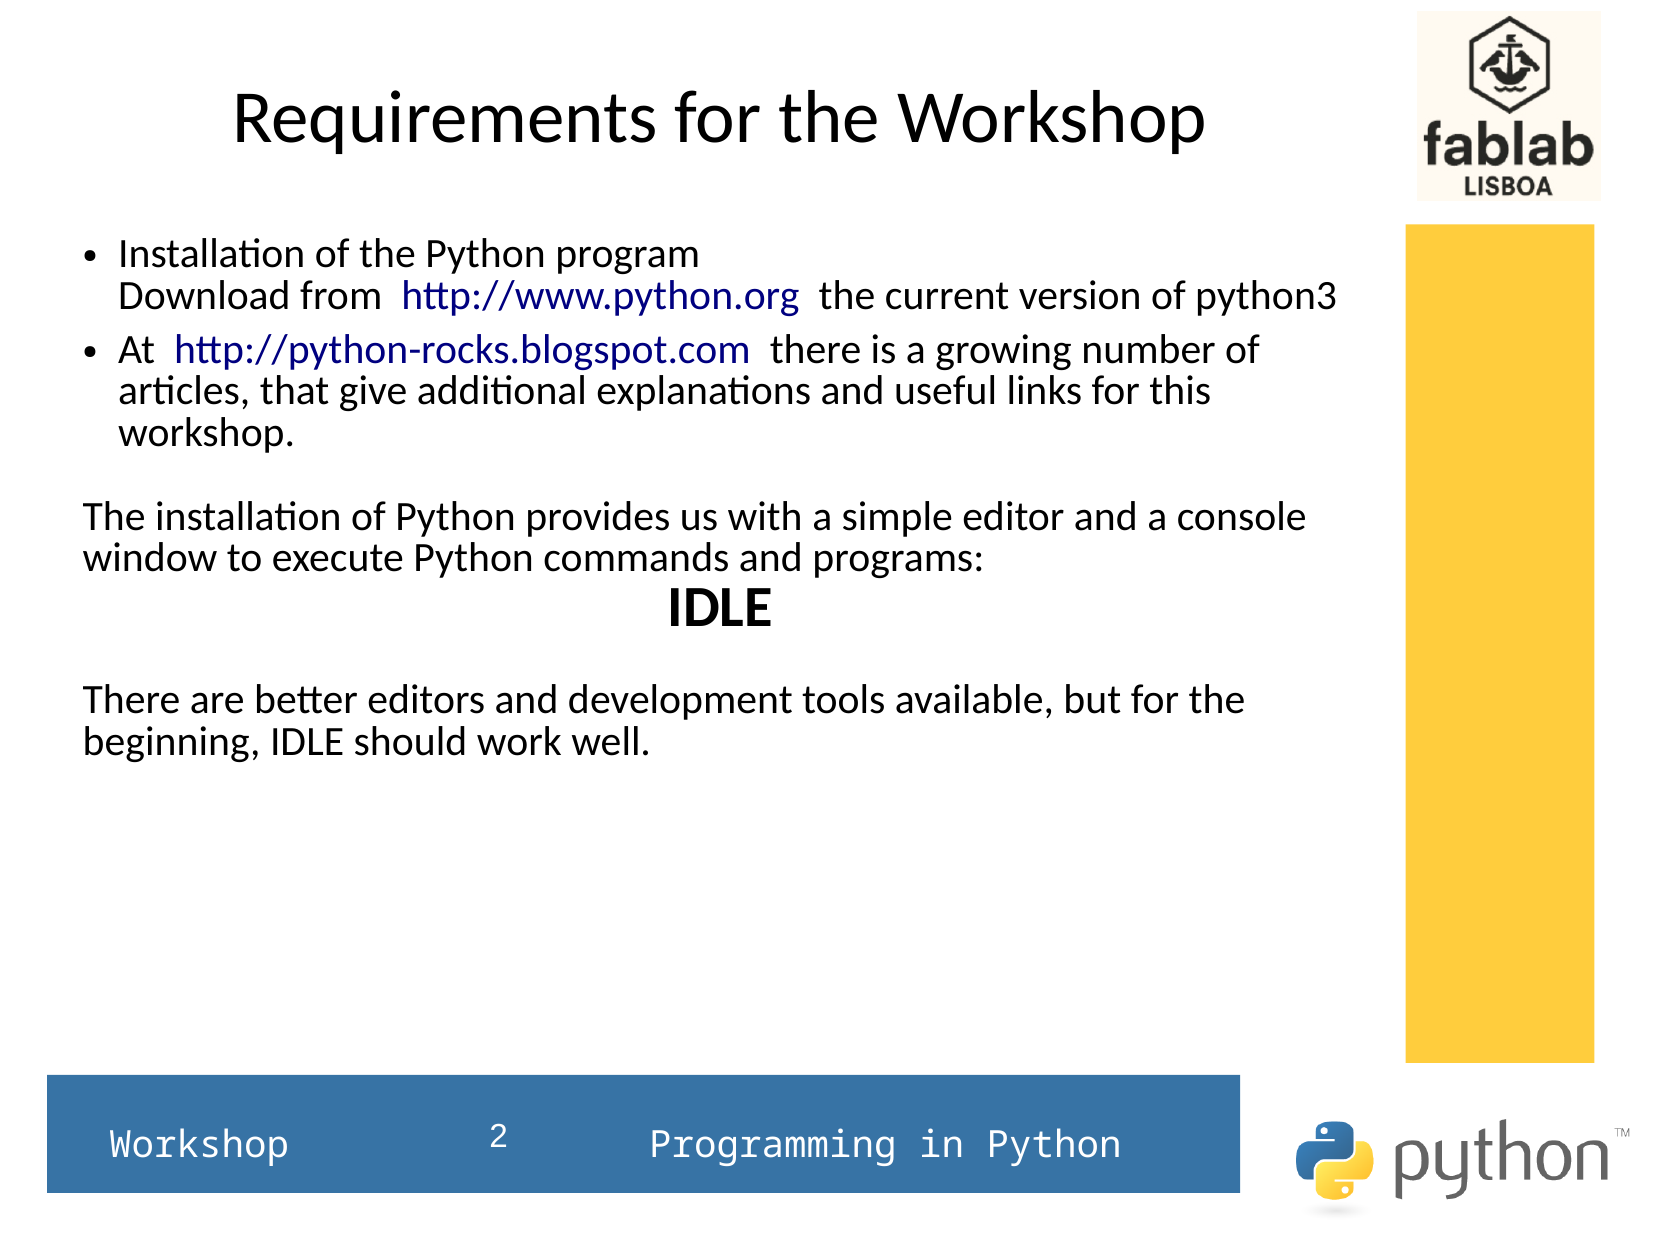

# Requirements for the Workshop
Installation of the Python program
Download from http://www.python.org the current version of python3
At http://python-rocks.blogspot.com there is a growing number of articles, that give additional explanations and useful links for this workshop.
The installation of Python provides us with a simple editor and a console window to execute Python commands and programs:
IDLE
There are better editors and development tools available, but for the beginning, IDLE should work well.
Workshop Programming in Python